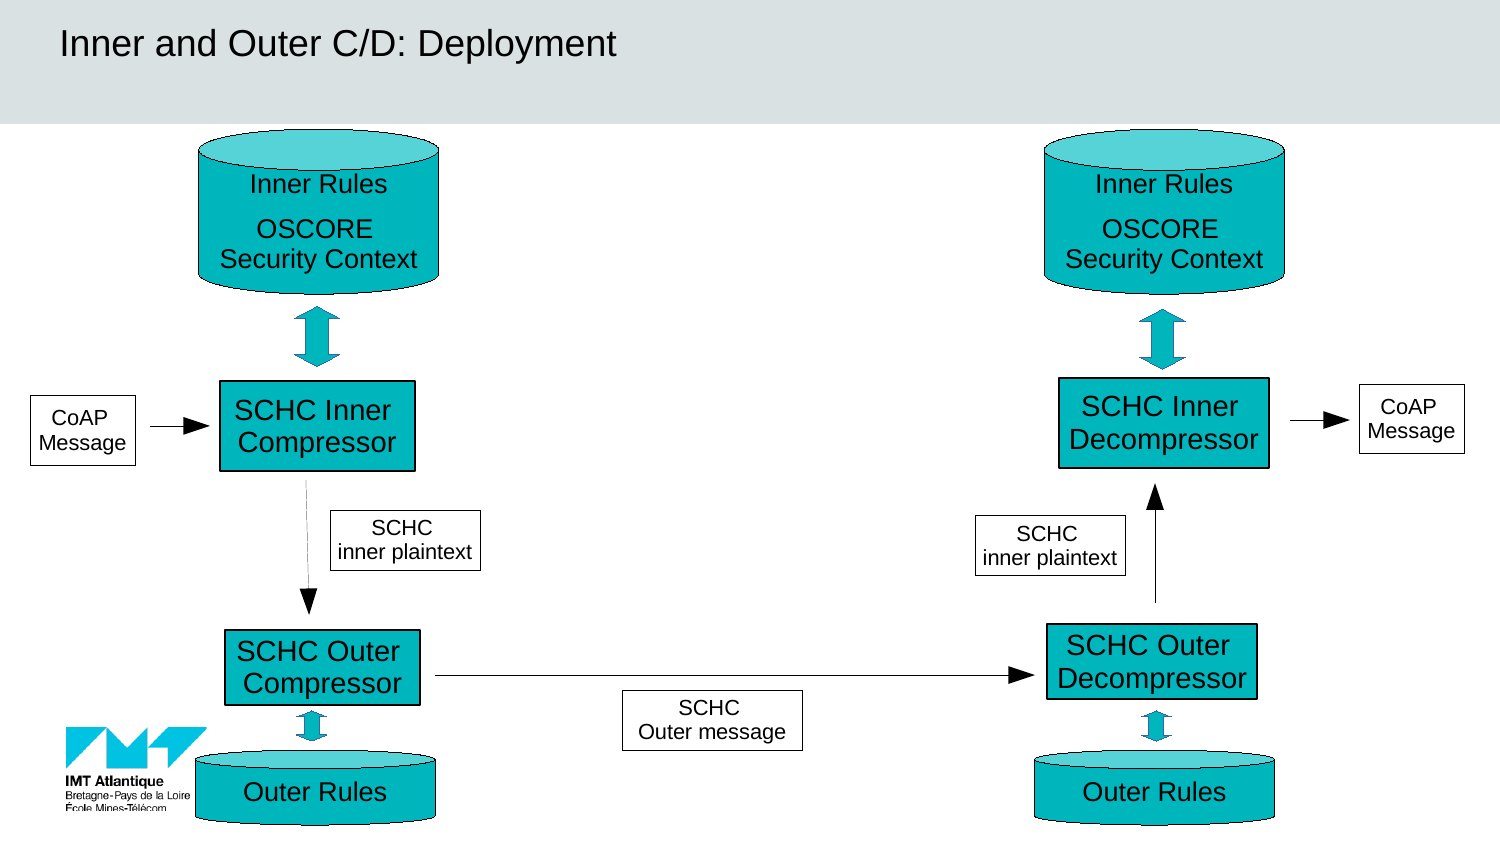

Inner and Outer C/D: Deployment
Inner Rules
OSCORE
Security Context
Inner Rules
OSCORE
Security Context
SCHC Inner
Decompressor
SCHC Inner
Compressor
CoAP
Message
CoAP
Message
SCHC
inner plaintext
SCHC
inner plaintext
SCHC Outer
Decompressor
SCHC Outer
Compressor
SCHC
Outer message
Outer Rules
Outer Rules